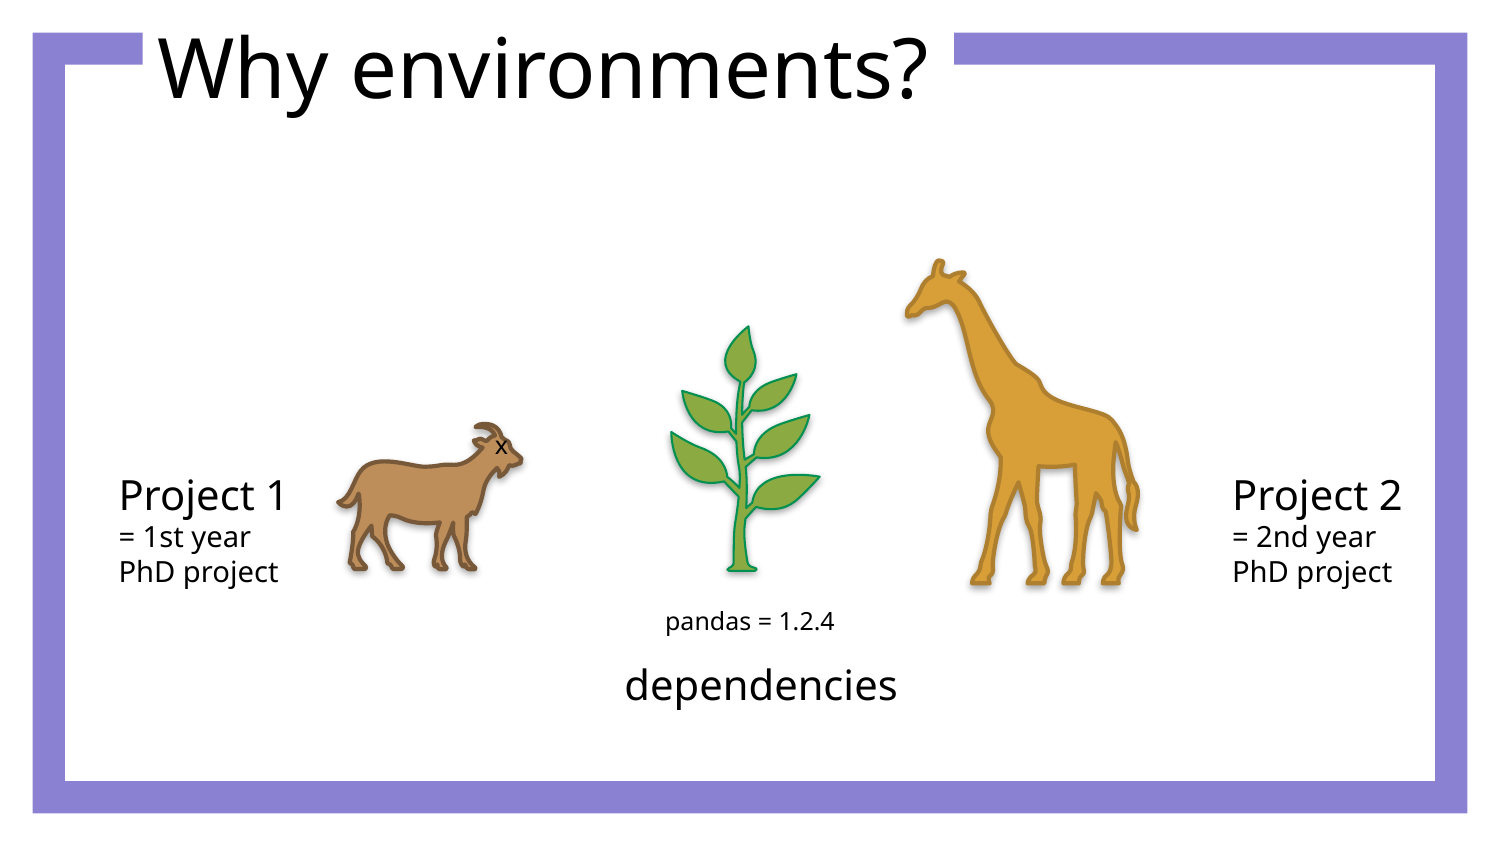

# Why environments?
x
Project 1
= 1st year
PhD project
Project 2
= 2nd year
PhD project
pandas = 1.2.4
dependencies